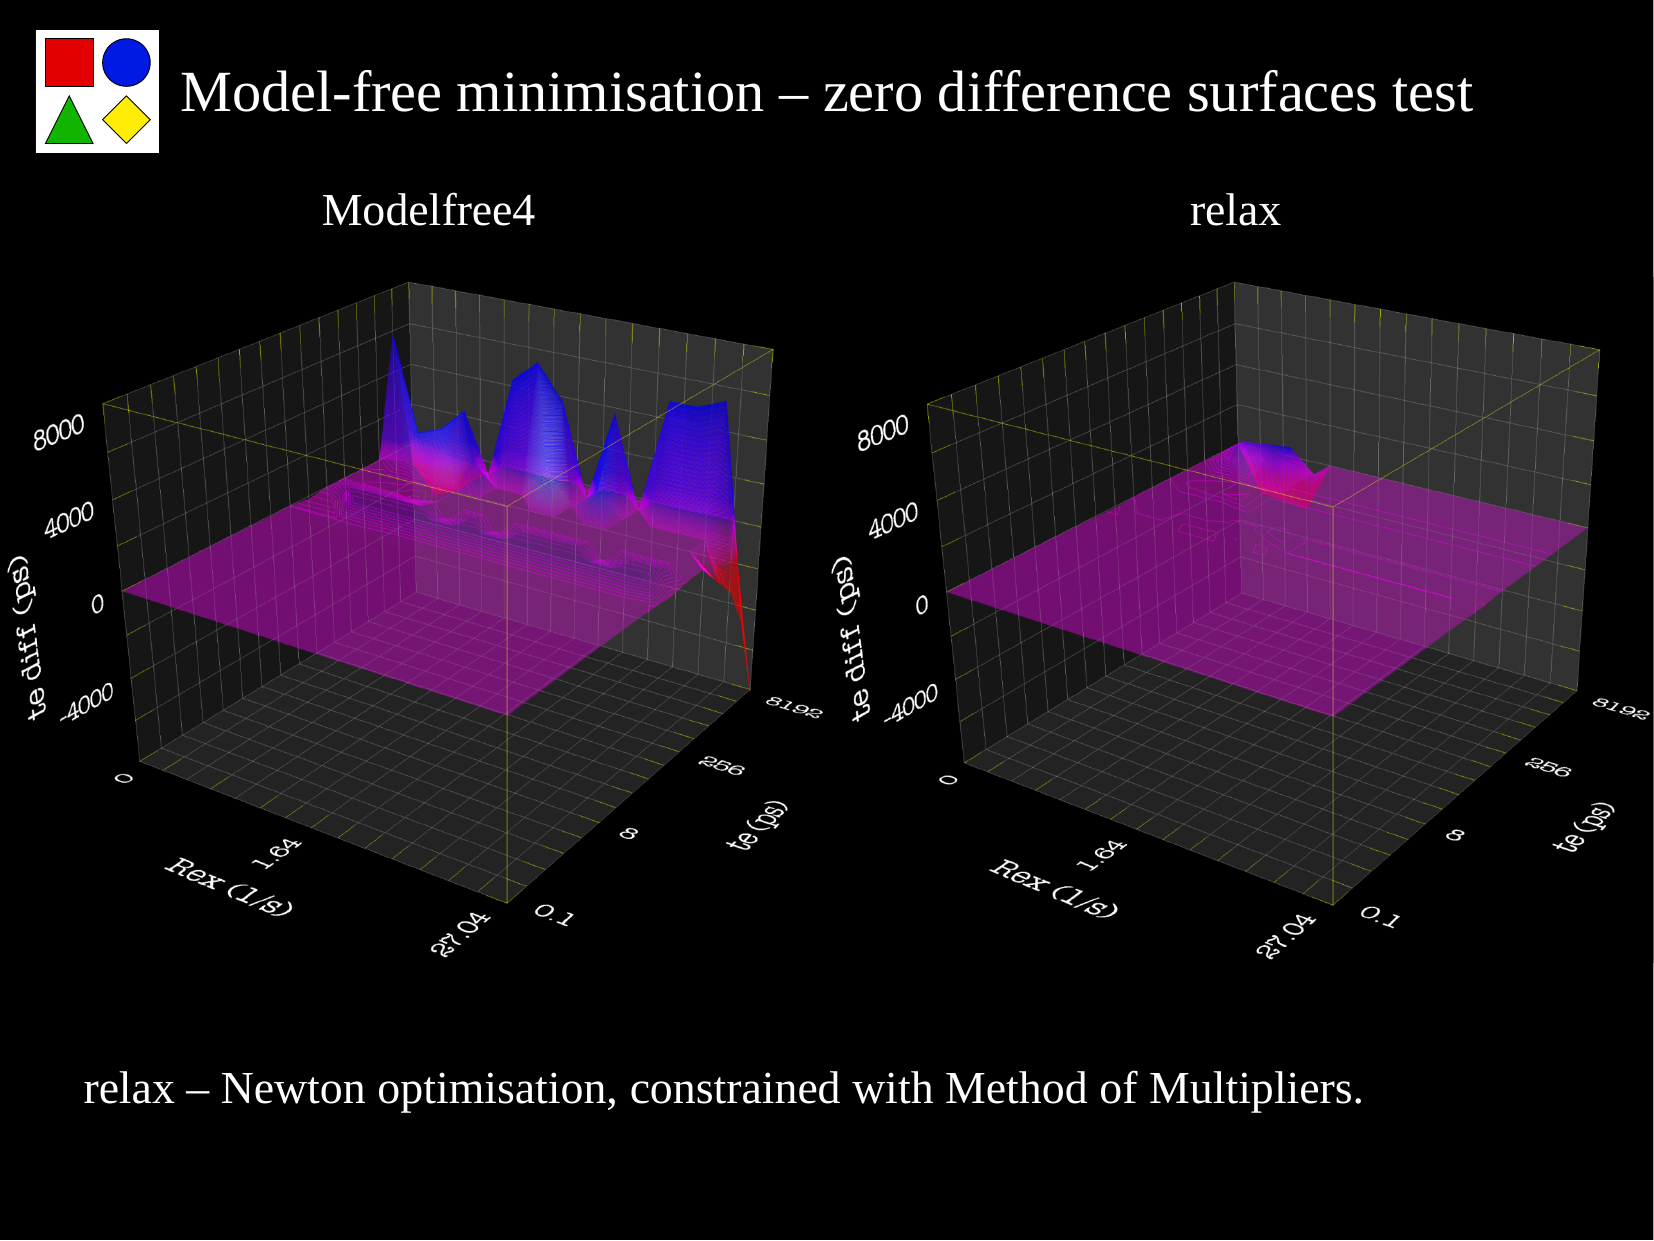

# Model-free minimisation – zero difference surfaces test
Modelfree4
relax
relax – Newton optimisation, constrained with Method of Multipliers.